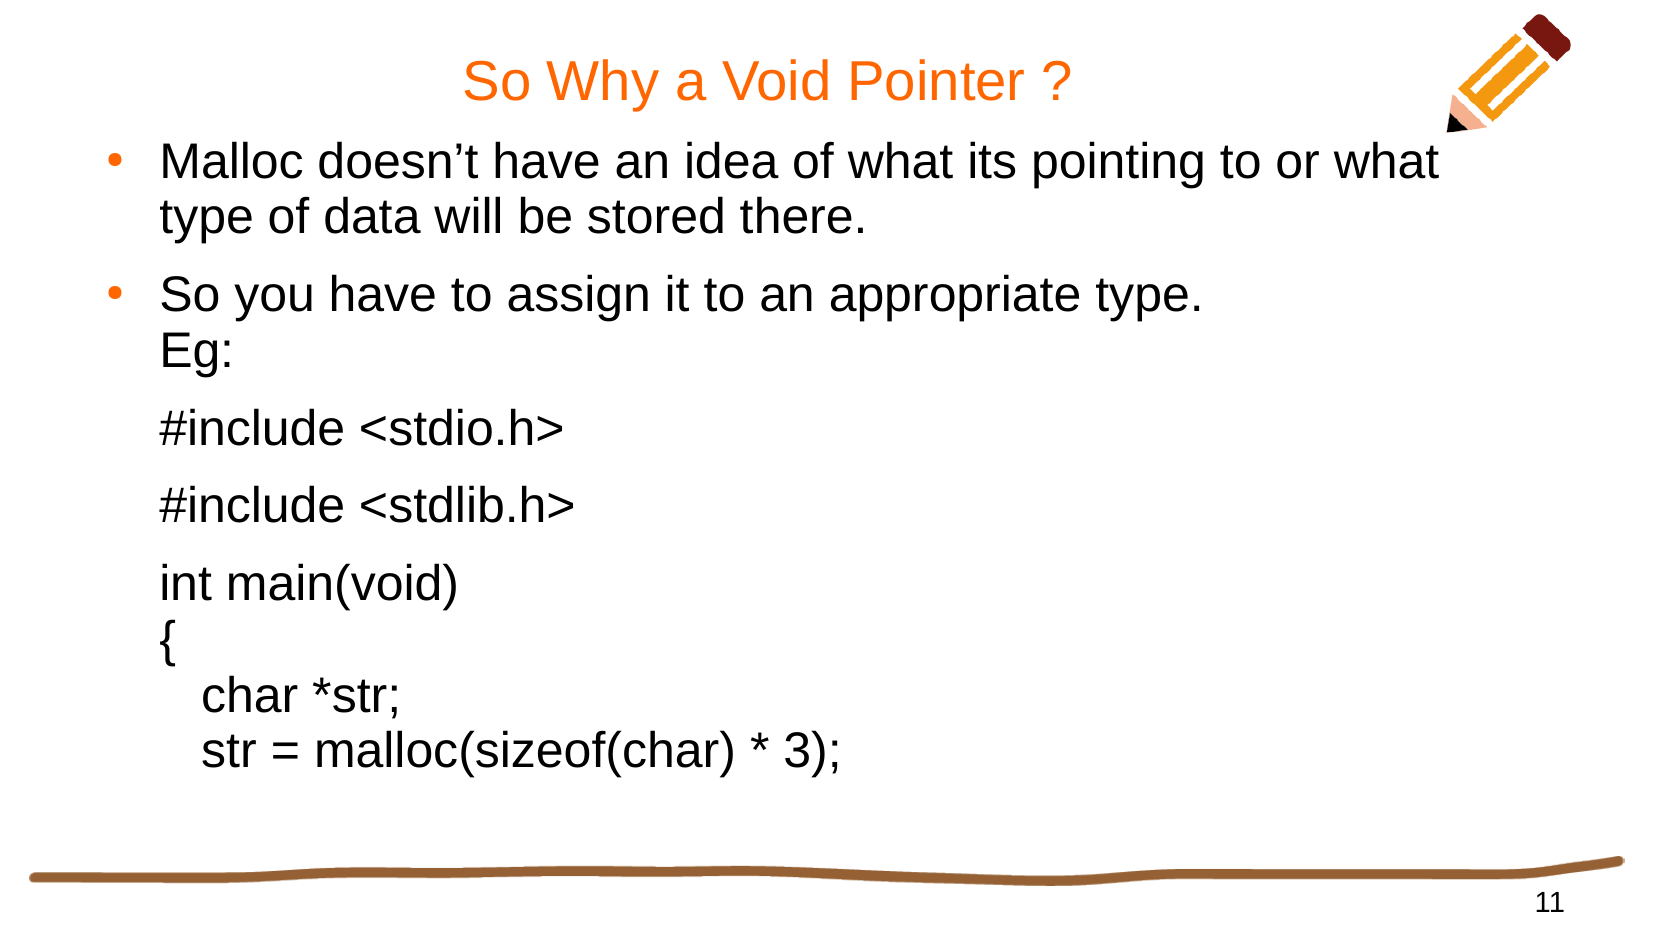

# So Why a Void Pointer ?
Malloc doesn’t have an idea of what its pointing to or what type of data will be stored there.
So you have to assign it to an appropriate type.
Eg:
#include <stdio.h>
#include <stdlib.h>
int main(void)
{
 char *str;
 str = malloc(sizeof(char) * 3);
11